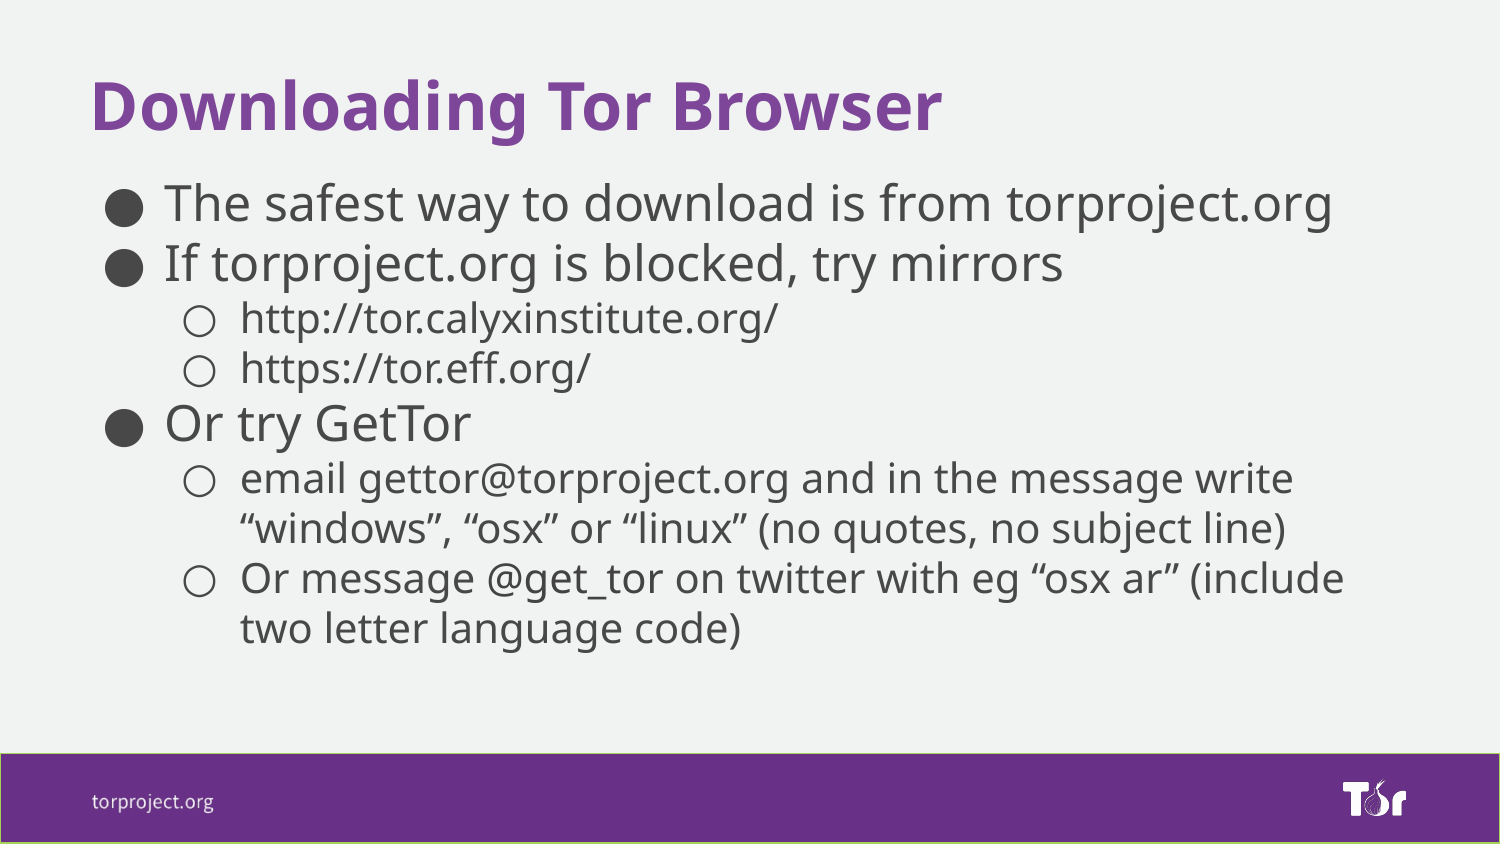

Downloading Tor Browser
The safest way to download is from torproject.org
If torproject.org is blocked, try mirrors
http://tor.calyxinstitute.org/
https://tor.eff.org/
Or try GetTor
email gettor@torproject.org and in the message write “windows”, “osx” or “linux” (no quotes, no subject line)
Or message @get_tor on twitter with eg “osx ar” (include two letter language code)